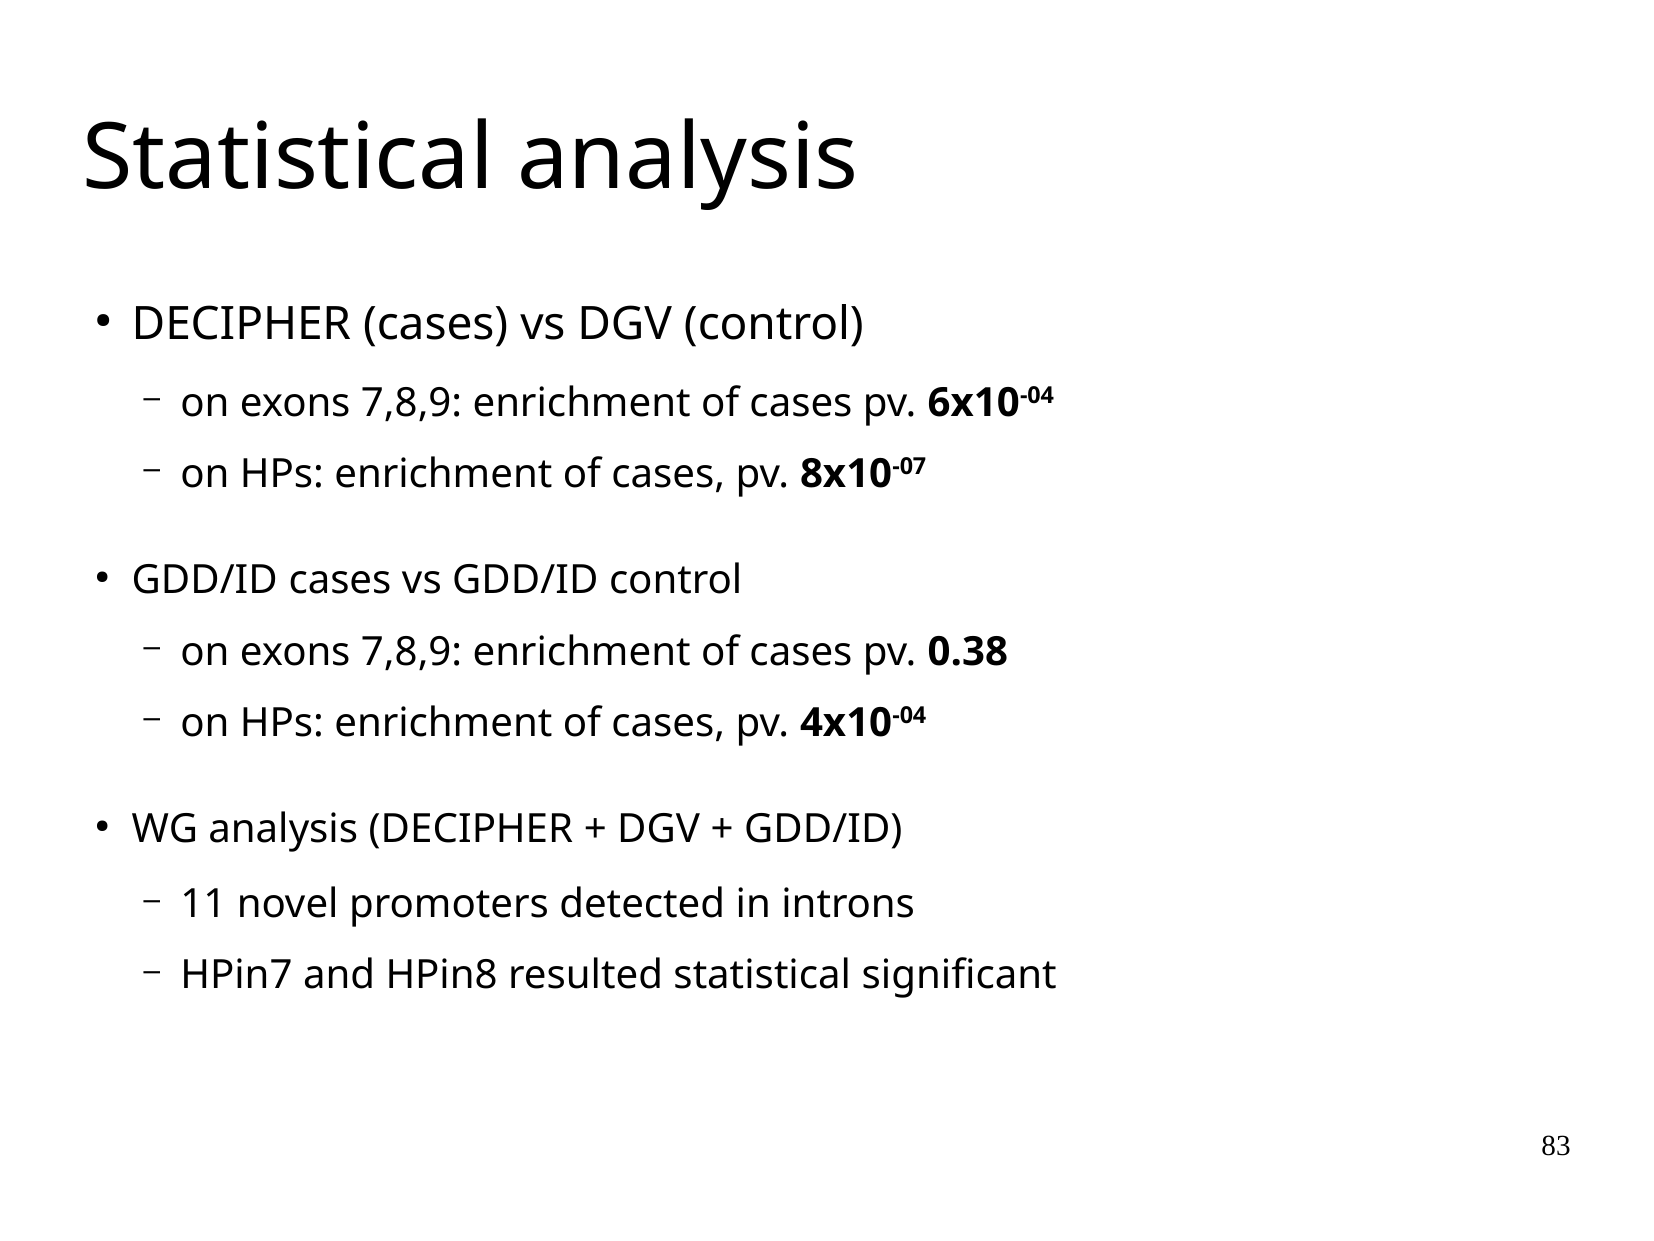

# Statistical analysis
DECIPHER (cases) vs DGV (control)
on exons 7,8,9: enrichment of cases pv. 6x10-04
on HPs: enrichment of cases, pv. 8x10-07
GDD/ID cases vs GDD/ID control
on exons 7,8,9: enrichment of cases pv. 0.38
on HPs: enrichment of cases, pv. 4x10-04
WG analysis (DECIPHER + DGV + GDD/ID)
11 novel promoters detected in introns
HPin7 and HPin8 resulted statistical significant
83